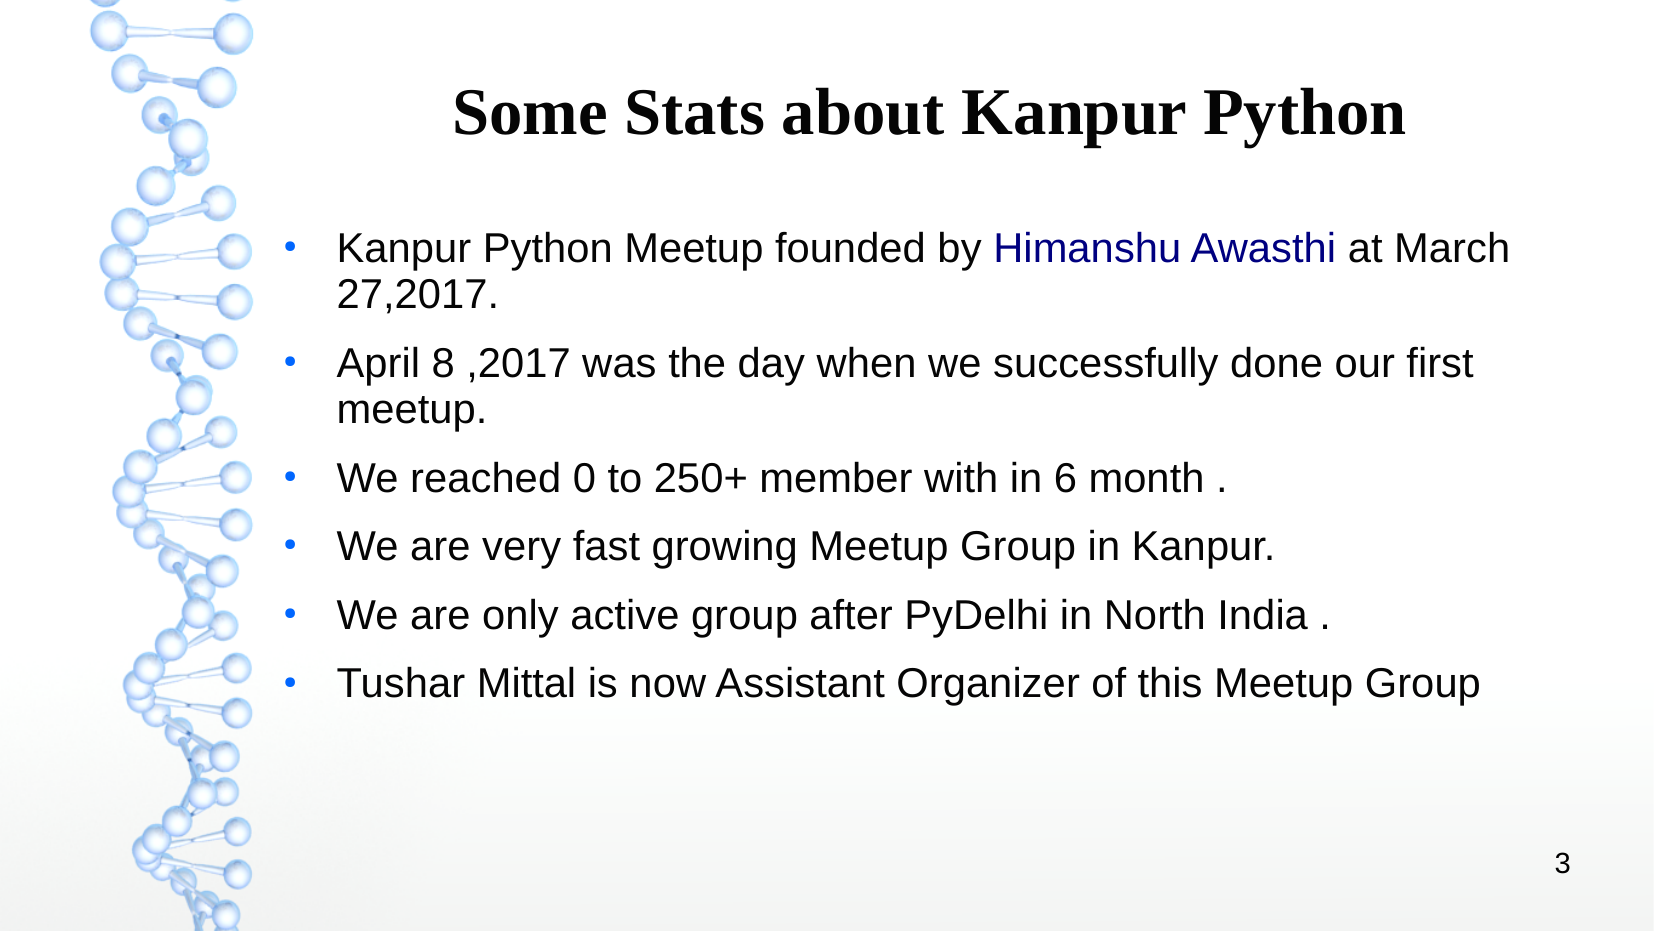

# Some Stats about Kanpur Python
Kanpur Python Meetup founded by Himanshu Awasthi at March 27,2017.
April 8 ,2017 was the day when we successfully done our first meetup.
We reached 0 to 250+ member with in 6 month .
We are very fast growing Meetup Group in Kanpur.
We are only active group after PyDelhi in North India .
Tushar Mittal is now Assistant Organizer of this Meetup Group
3